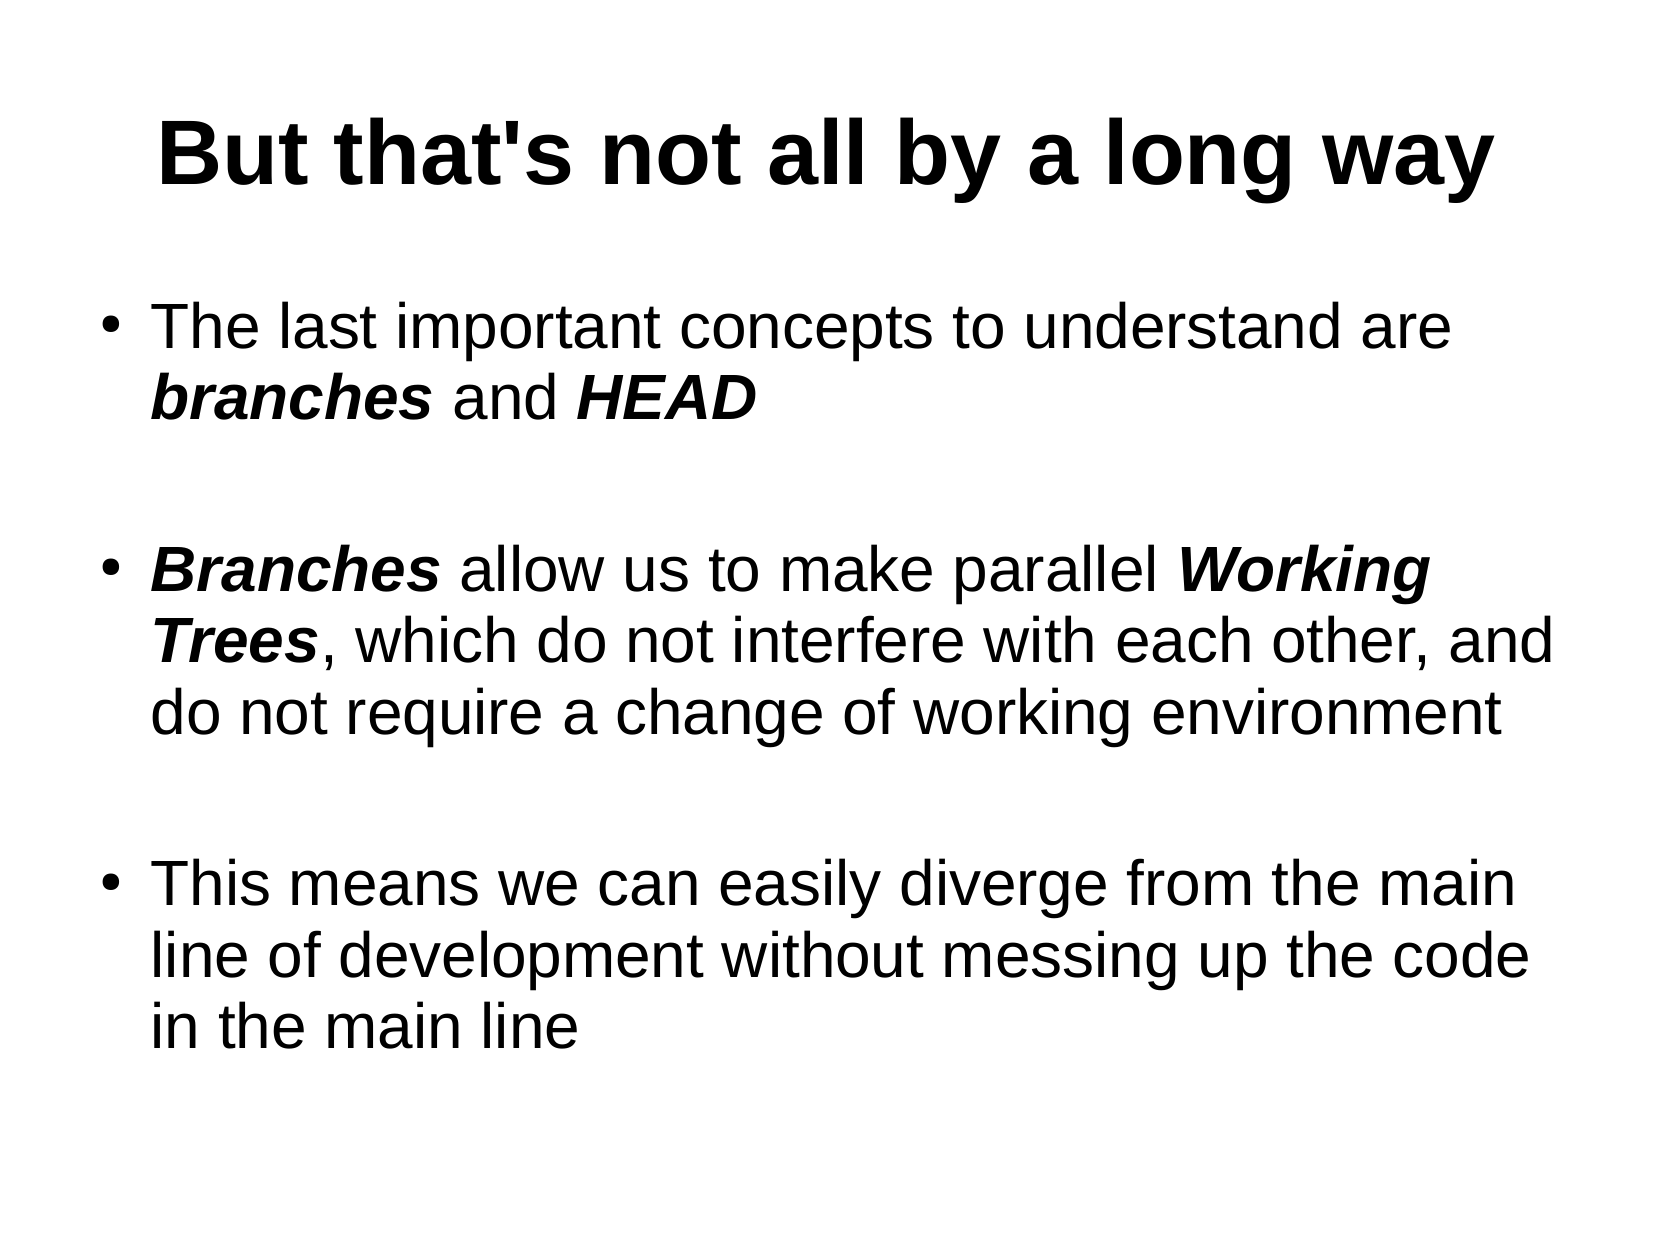

# But that's not all by a long way
The last important concepts to understand are branches and HEAD
Branches allow us to make parallel Working Trees, which do not interfere with each other, and do not require a change of working environment
This means we can easily diverge from the main line of development without messing up the code in the main line